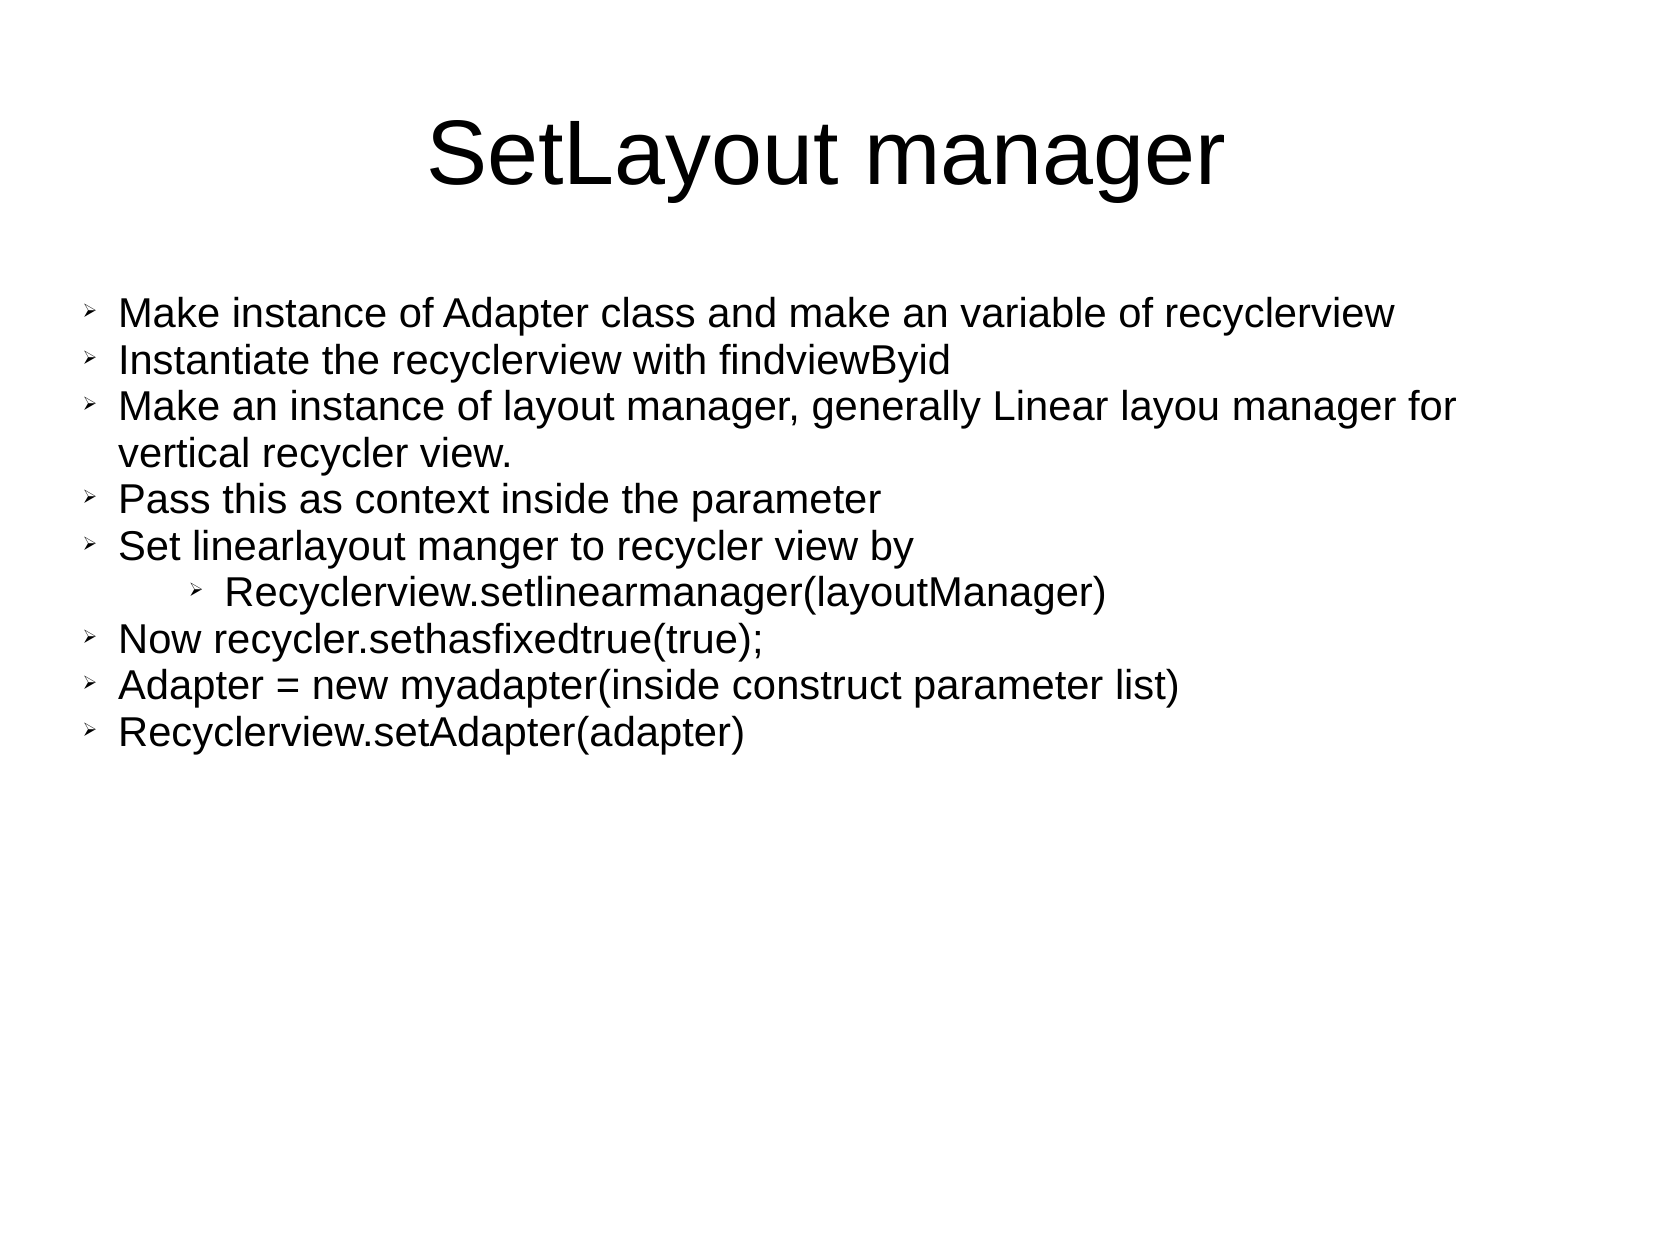

# SetLayout manager
Make instance of Adapter class and make an variable of recyclerview
Instantiate the recyclerview with findviewByid
Make an instance of layout manager, generally Linear layou manager for vertical recycler view.
Pass this as context inside the parameter
Set linearlayout manger to recycler view by
Recyclerview.setlinearmanager(layoutManager)
Now recycler.sethasfixedtrue(true);
Adapter = new myadapter(inside construct parameter list)
Recyclerview.setAdapter(adapter)